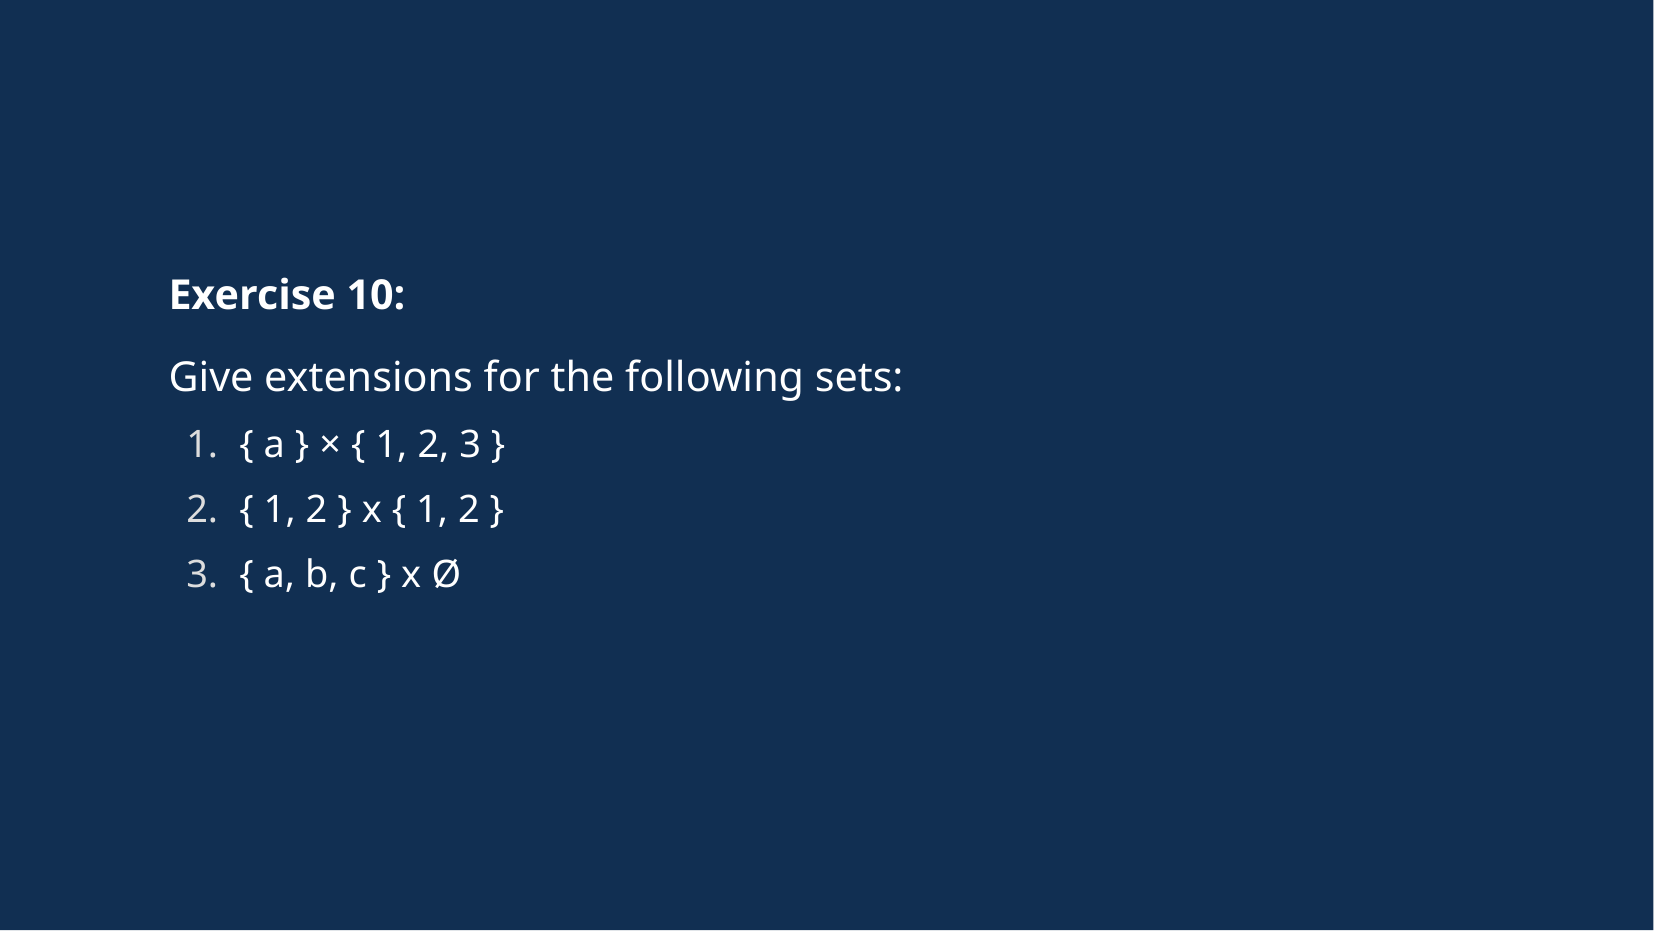

#
Exercise 10:
Give extensions for the following sets:
{ a } × { 1, 2, 3 }
{ 1, 2 } x { 1, 2 }
{ a, b, c } x Ø